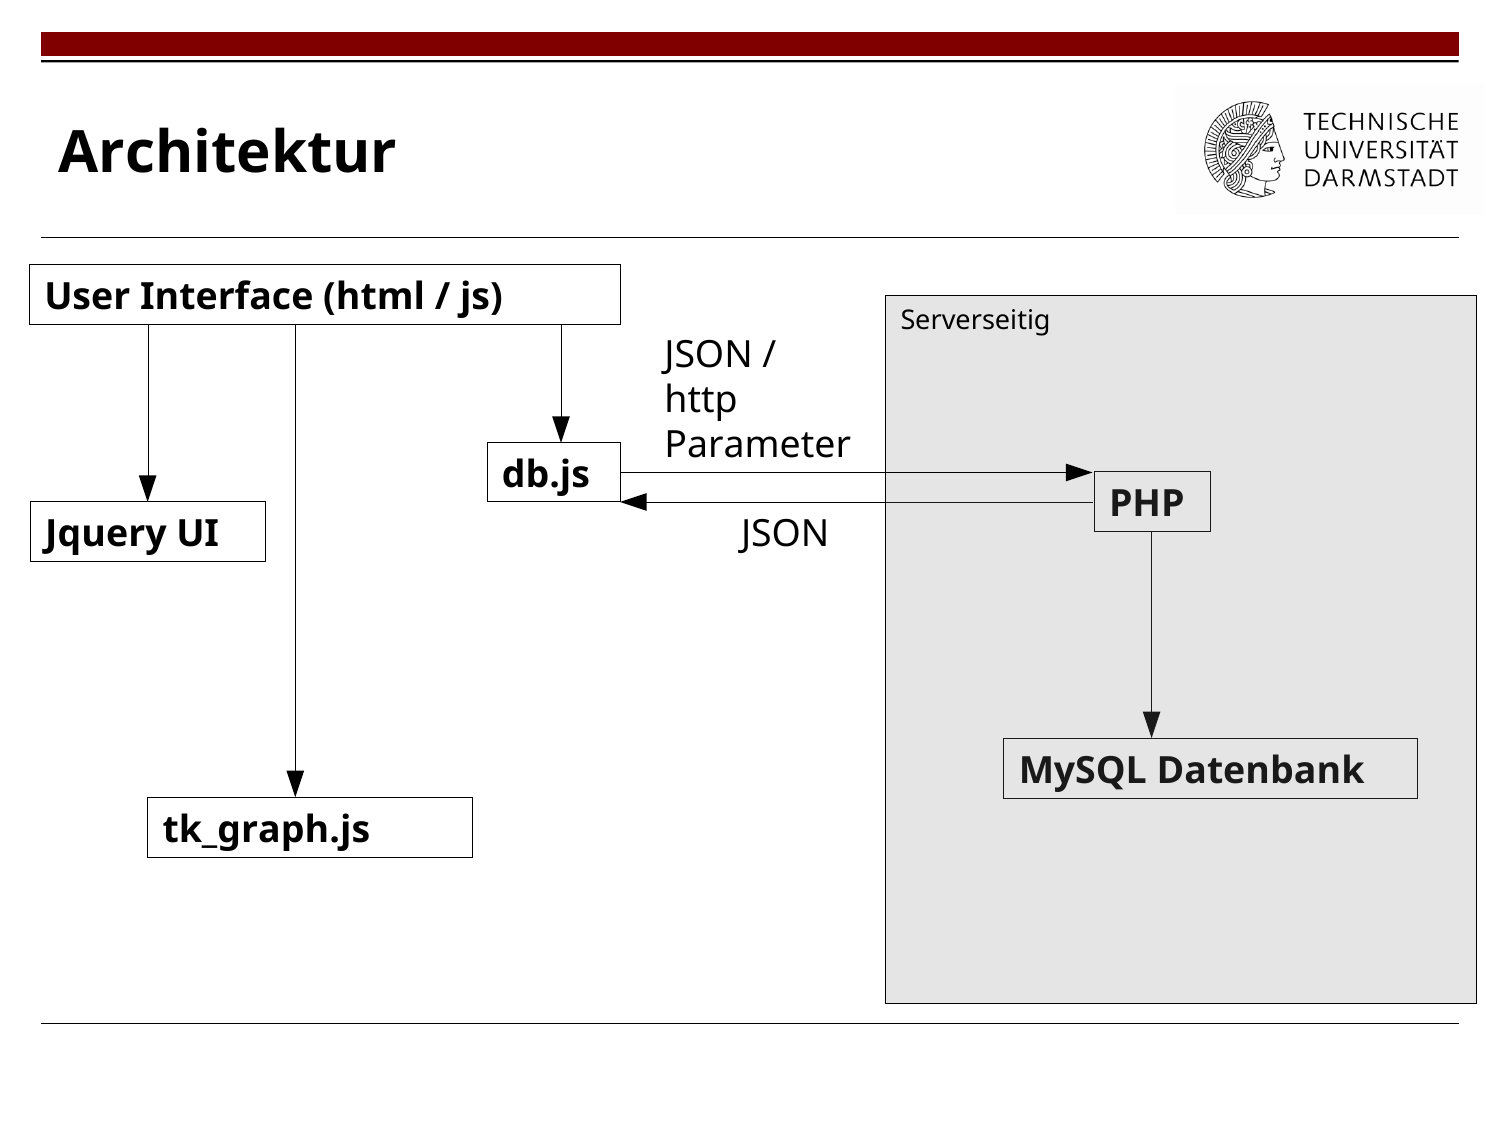

# Architektur
User Interface (html / js)
Serverseitig
JSON /
http
Parameter
db.js
PHP
Jquery UI
JSON
MySQL Datenbank
tk_graph.js